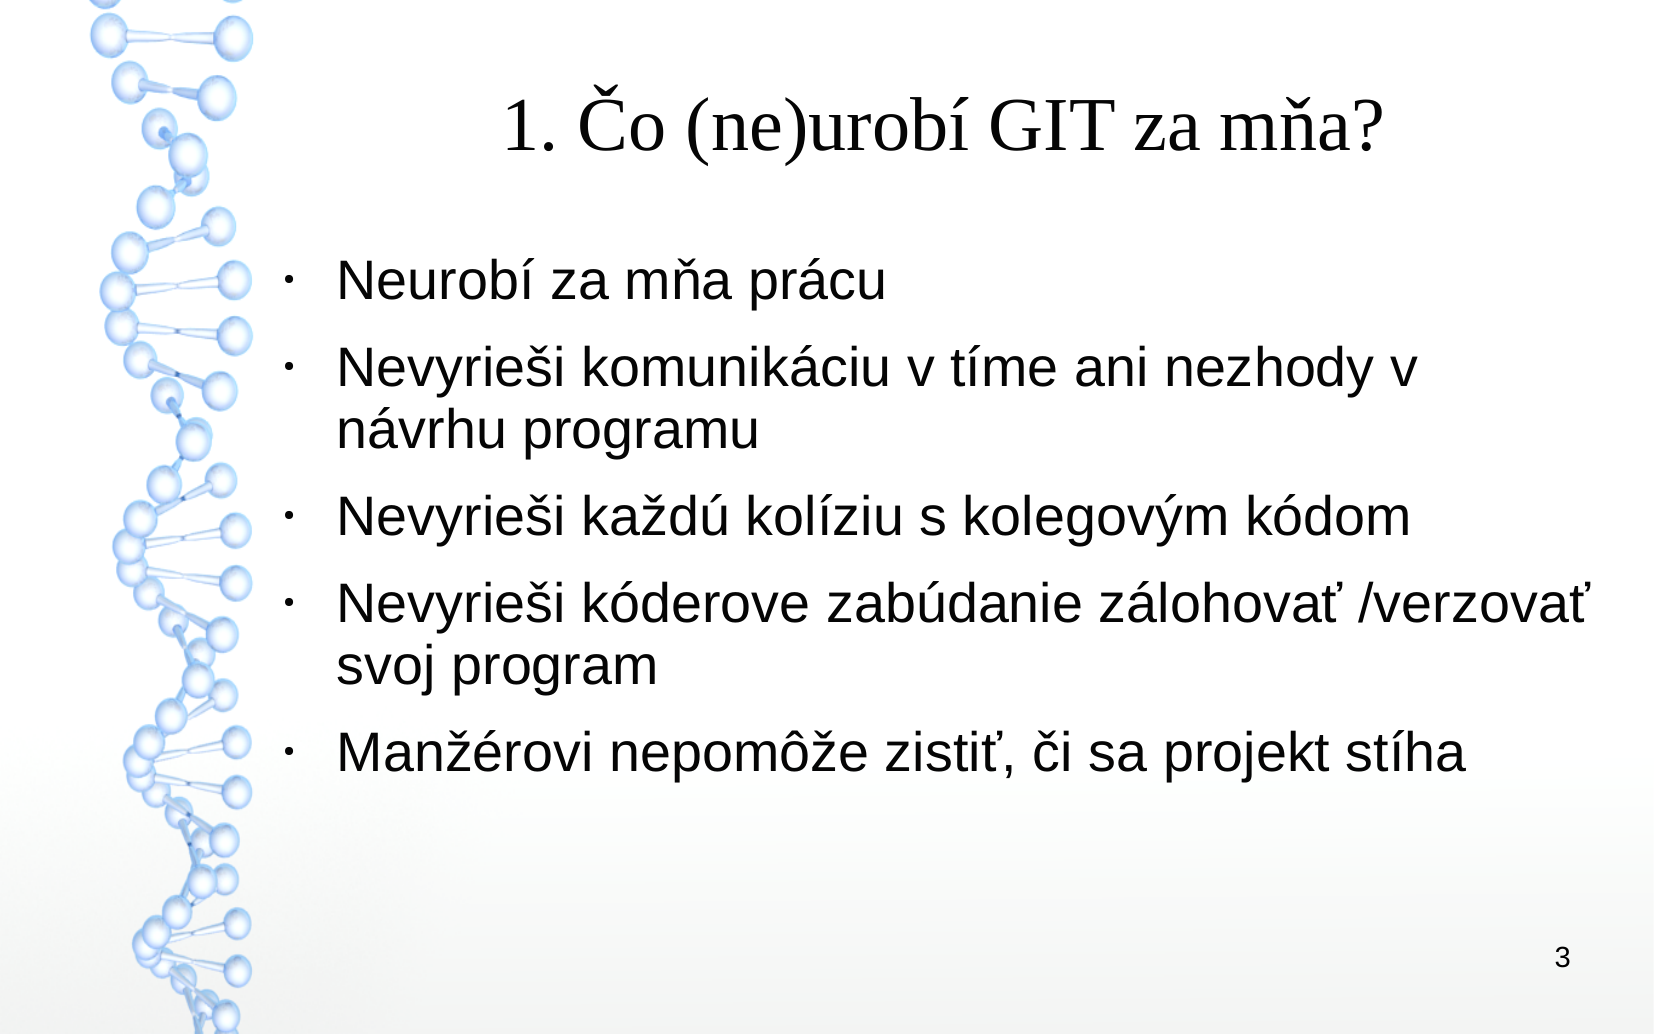

# 1. Čo (ne)urobí GIT za mňa?
Neurobí za mňa prácu
Nevyrieši komunikáciu v tíme ani nezhody v návrhu programu
Nevyrieši každú kolíziu s kolegovým kódom
Nevyrieši kóderove zabúdanie zálohovať /verzovať svoj program
Manžérovi nepomôže zistiť, či sa projekt stíha
3